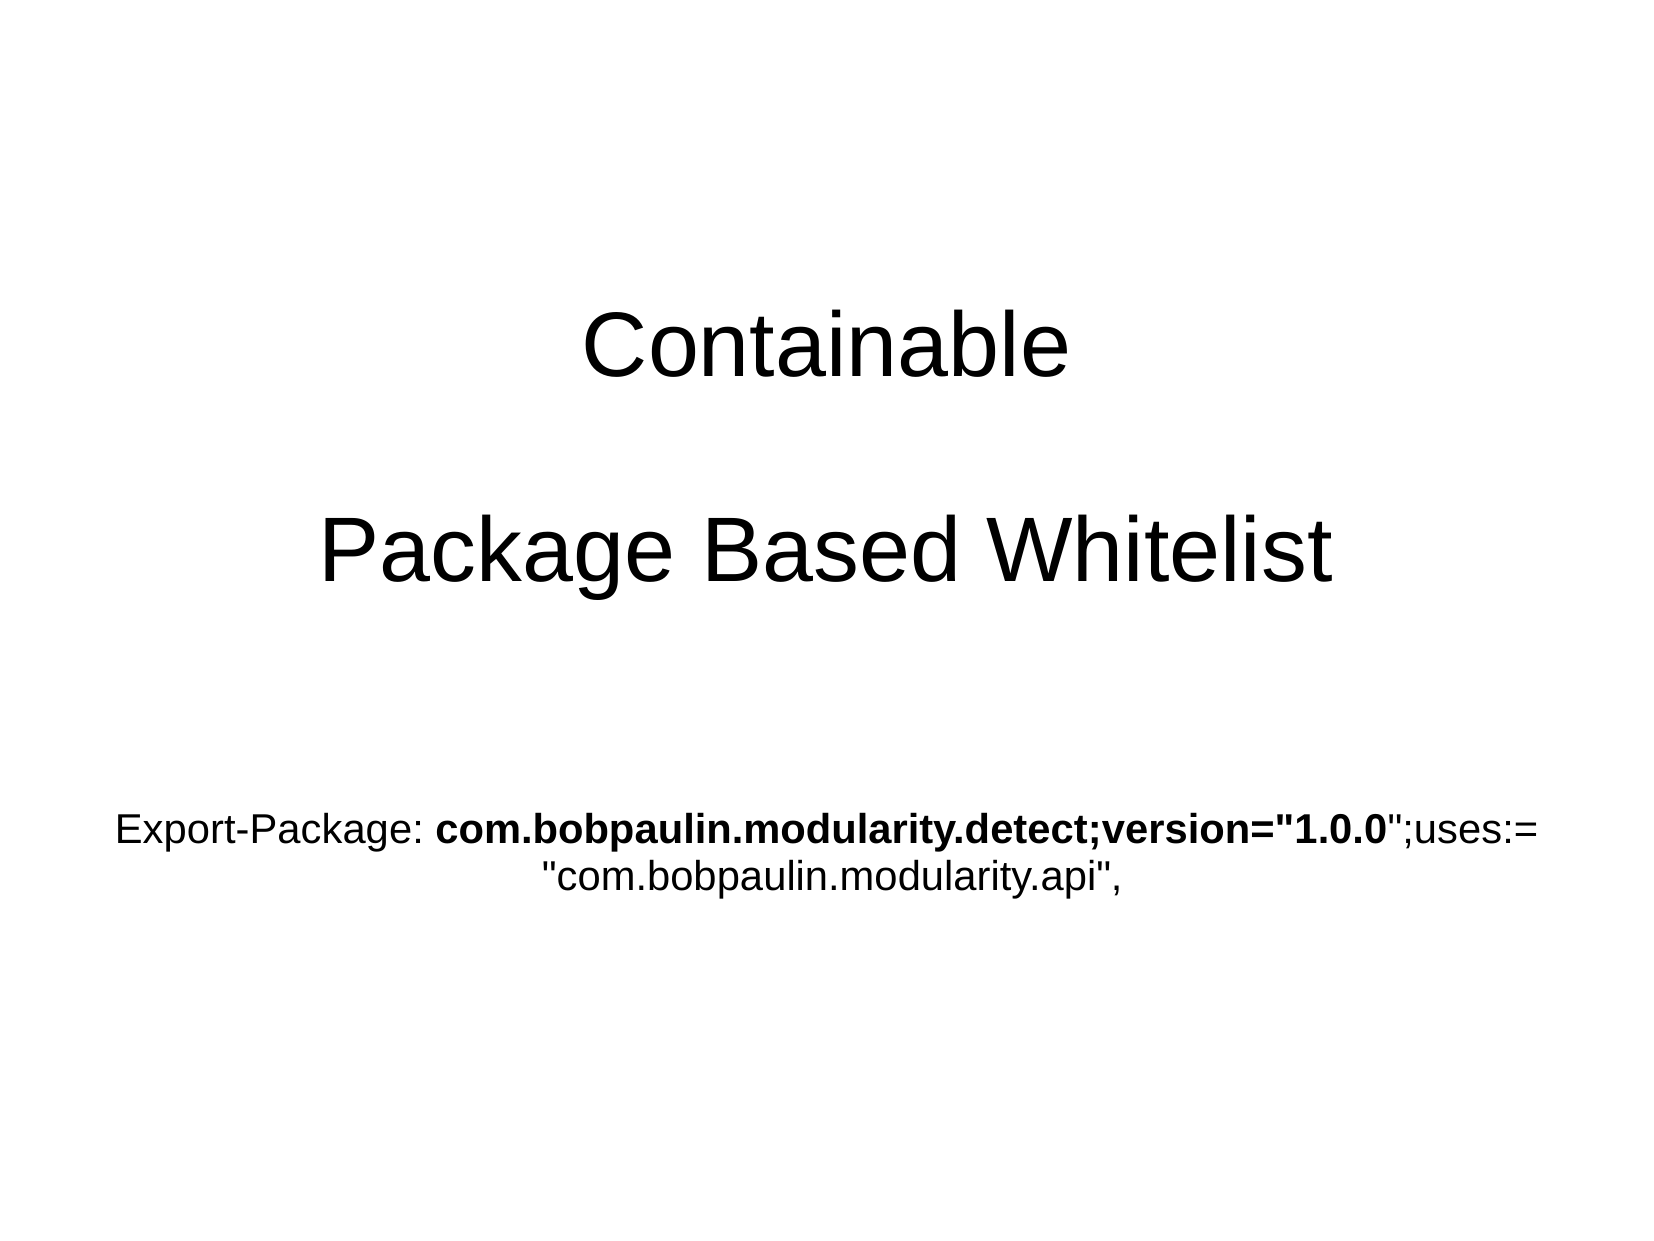

# Containable Package Based Whitelist Export-Package: com.bobpaulin.modularity.detect;version="1.0.0";uses:= "com.bobpaulin.modularity.api",